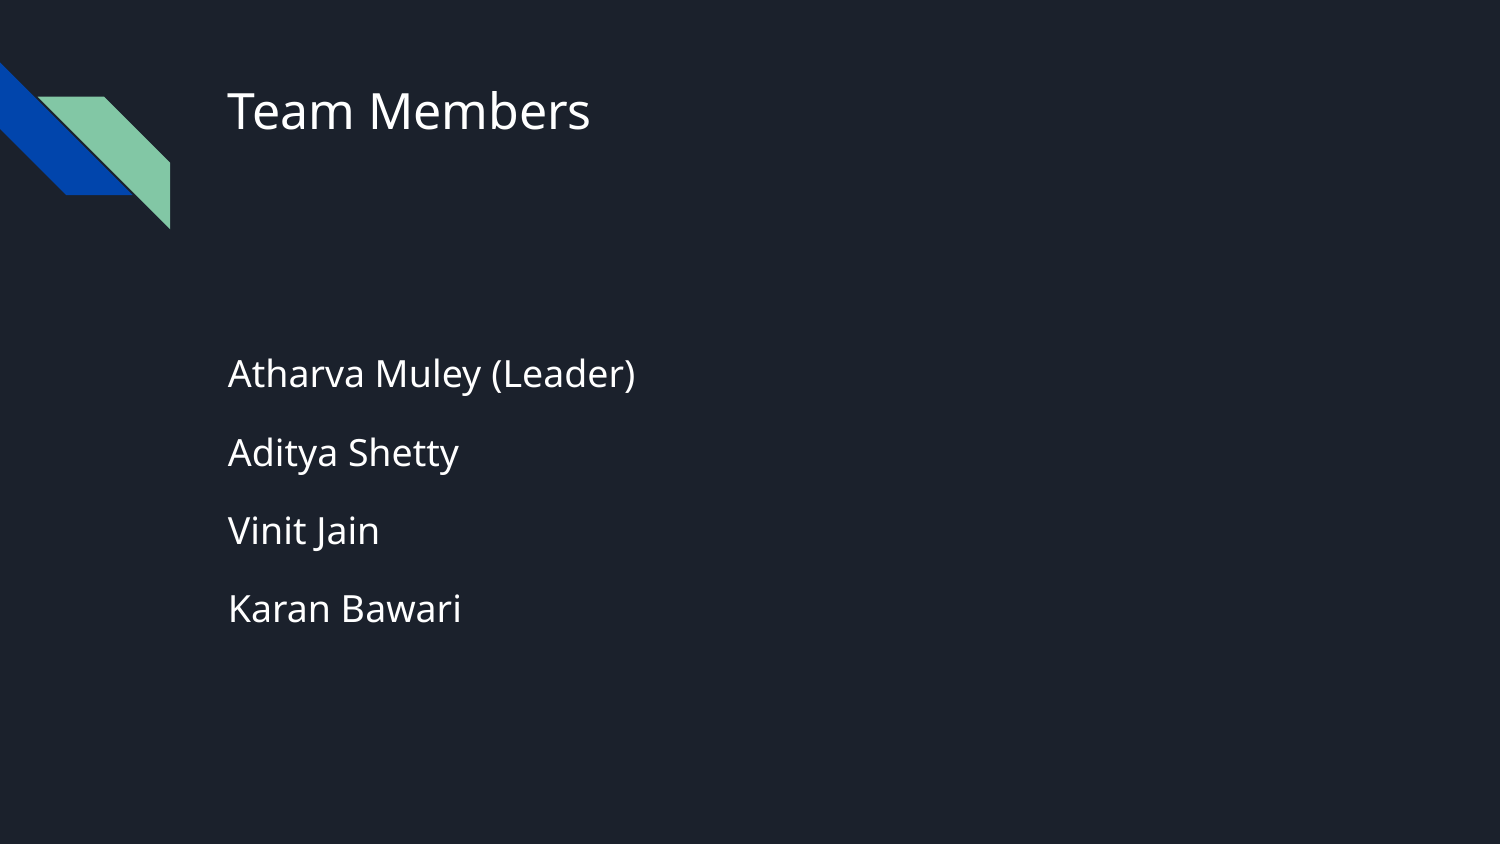

# Team Members
Atharva Muley (Leader)
Aditya Shetty
Vinit Jain
Karan Bawari